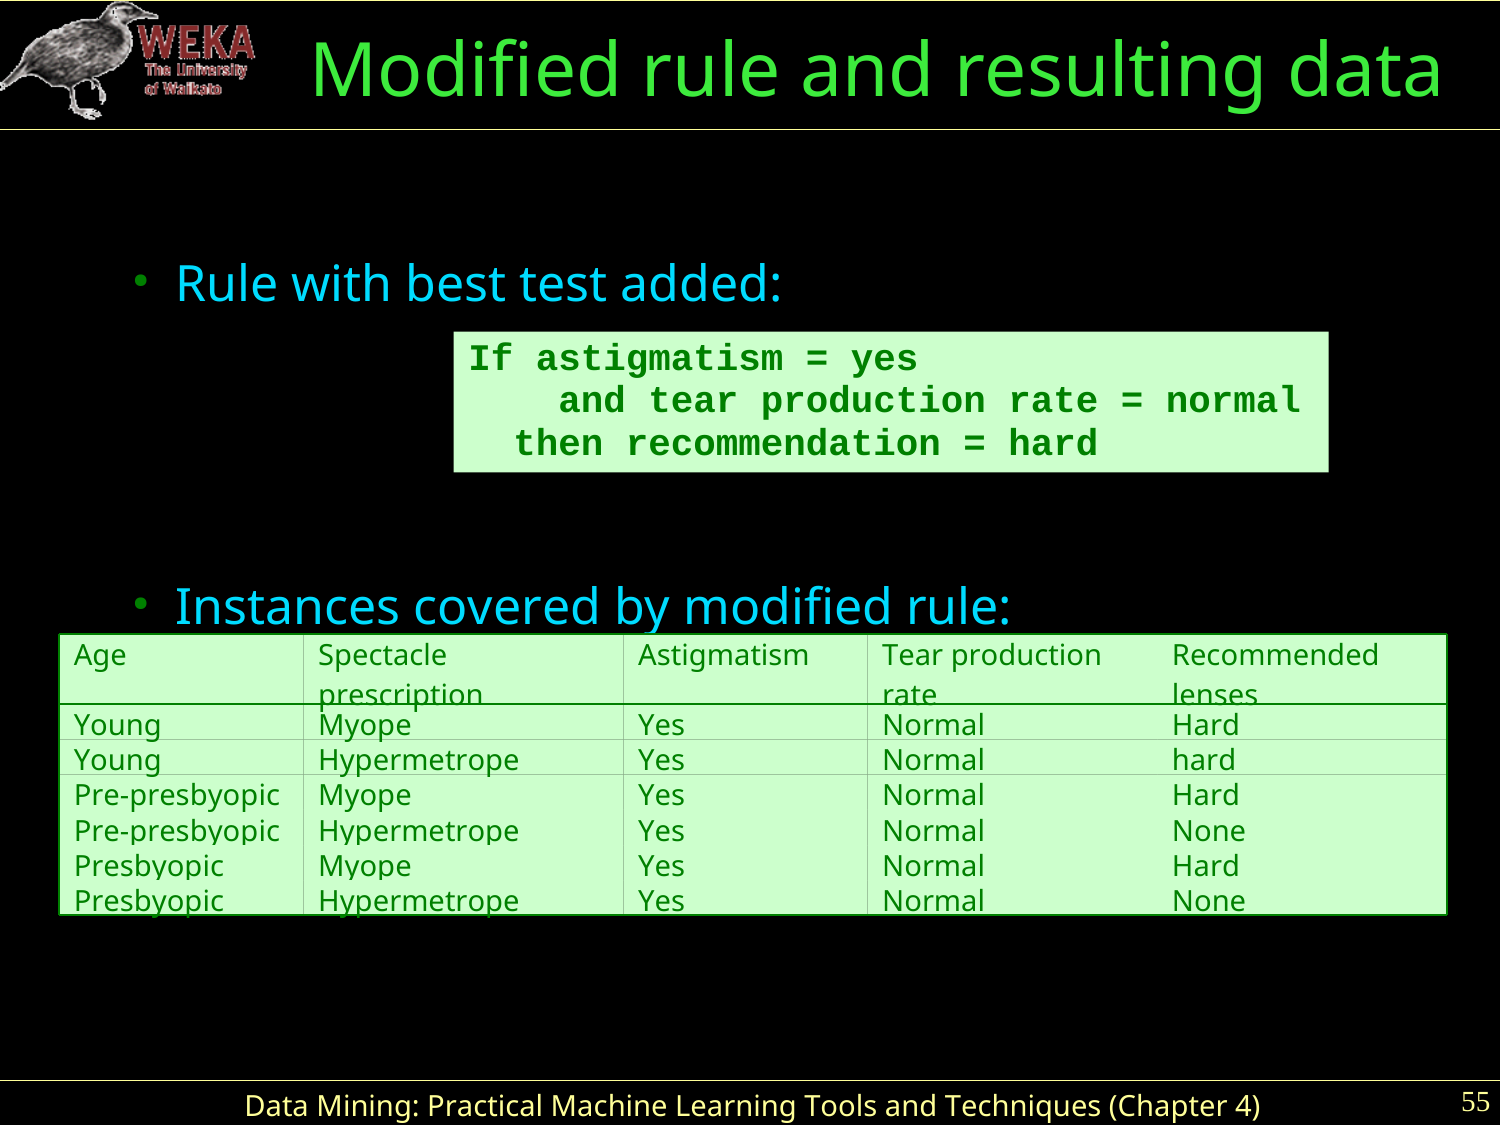

# Modified rule and resulting data
Rule with best test added:
Instances covered by modified rule:
If astigmatism = yes
 and tear production rate = normal then recommendation = hard
Age
Spectacle prescription
Astigmatism
Tear production rate
Recommended lenses
Young
Myope
Yes
Normal
Hard
Young
Hypermetrope
Yes
Normal
hard
Pre-presbyopic
Myope
Yes
Normal
Hard
Pre-presbyopic
Hypermetrope
Yes
Normal
None
Presbyopic
Myope
Yes
Normal
Hard
Presbyopic
Hypermetrope
Yes
Normal
None
Data Mining: Practical Machine Learning Tools and Techniques (Chapter 4)
55